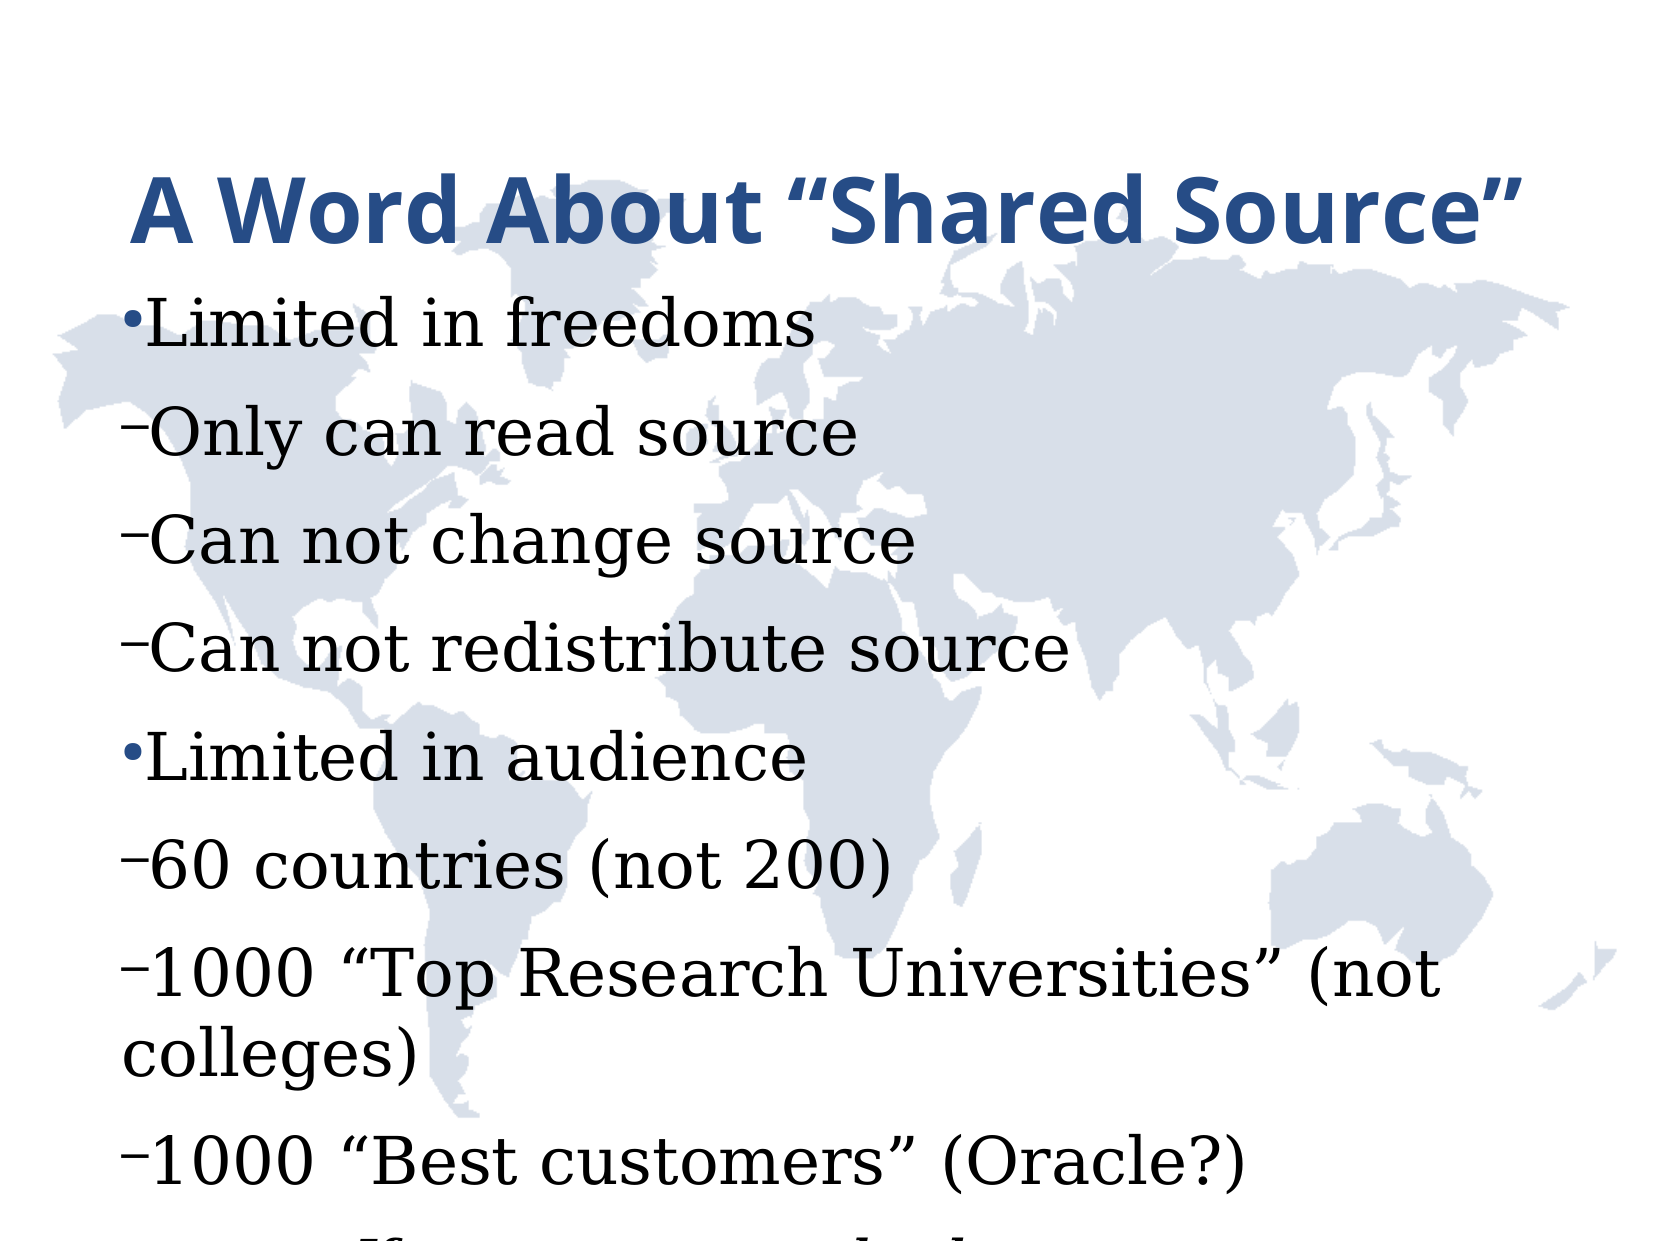

# A Word About “Shared Source”
Limited in freedoms
Only can read source
Can not change source
Can not redistribute source
Limited in audience
60 countries (not 200)
1000 “Top Research Universities” (not colleges)
1000 “Best customers” (Oracle?)
If you are not completely open, you are more than completely closed.